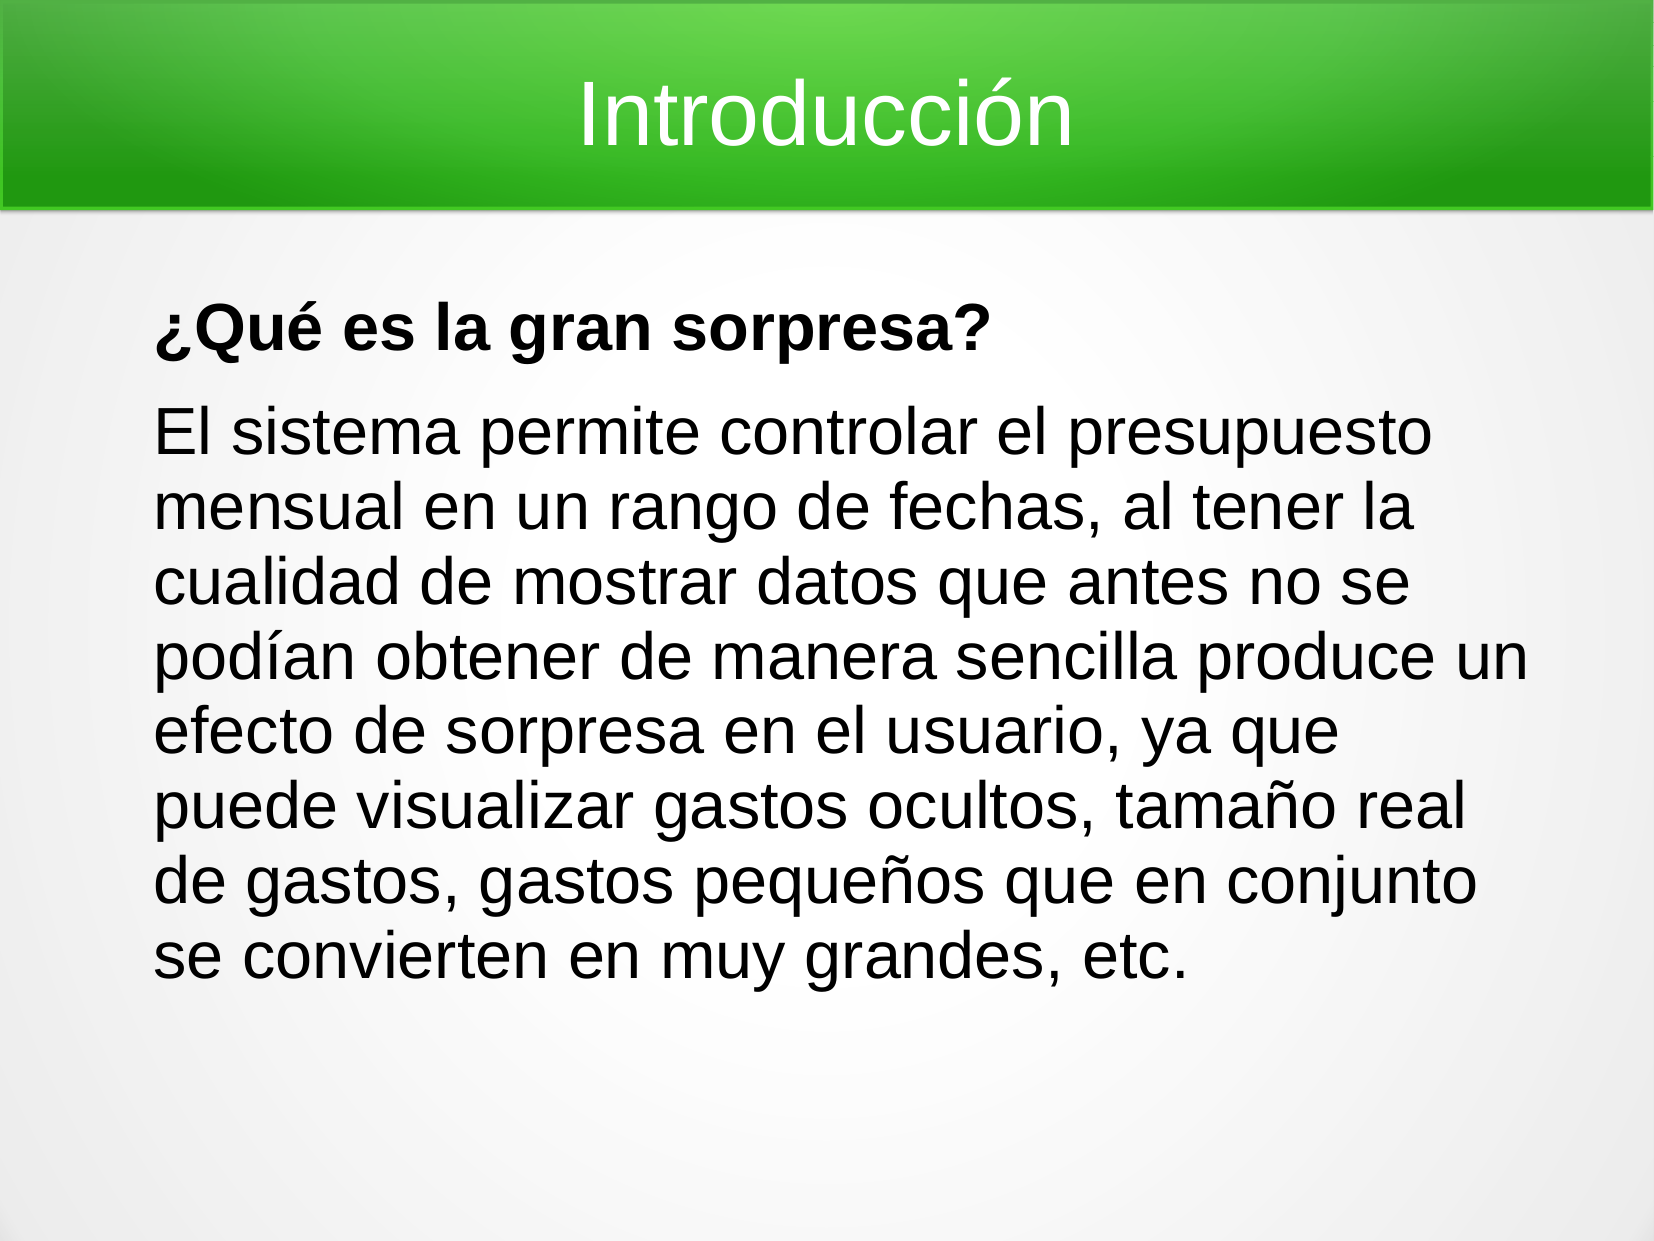

# Introducción
¿Qué es la gran sorpresa?
El sistema permite controlar el presupuesto mensual en un rango de fechas, al tener la cualidad de mostrar datos que antes no se podían obtener de manera sencilla produce un efecto de sorpresa en el usuario, ya que puede visualizar gastos ocultos, tamaño real de gastos, gastos pequeños que en conjunto se convierten en muy grandes, etc.